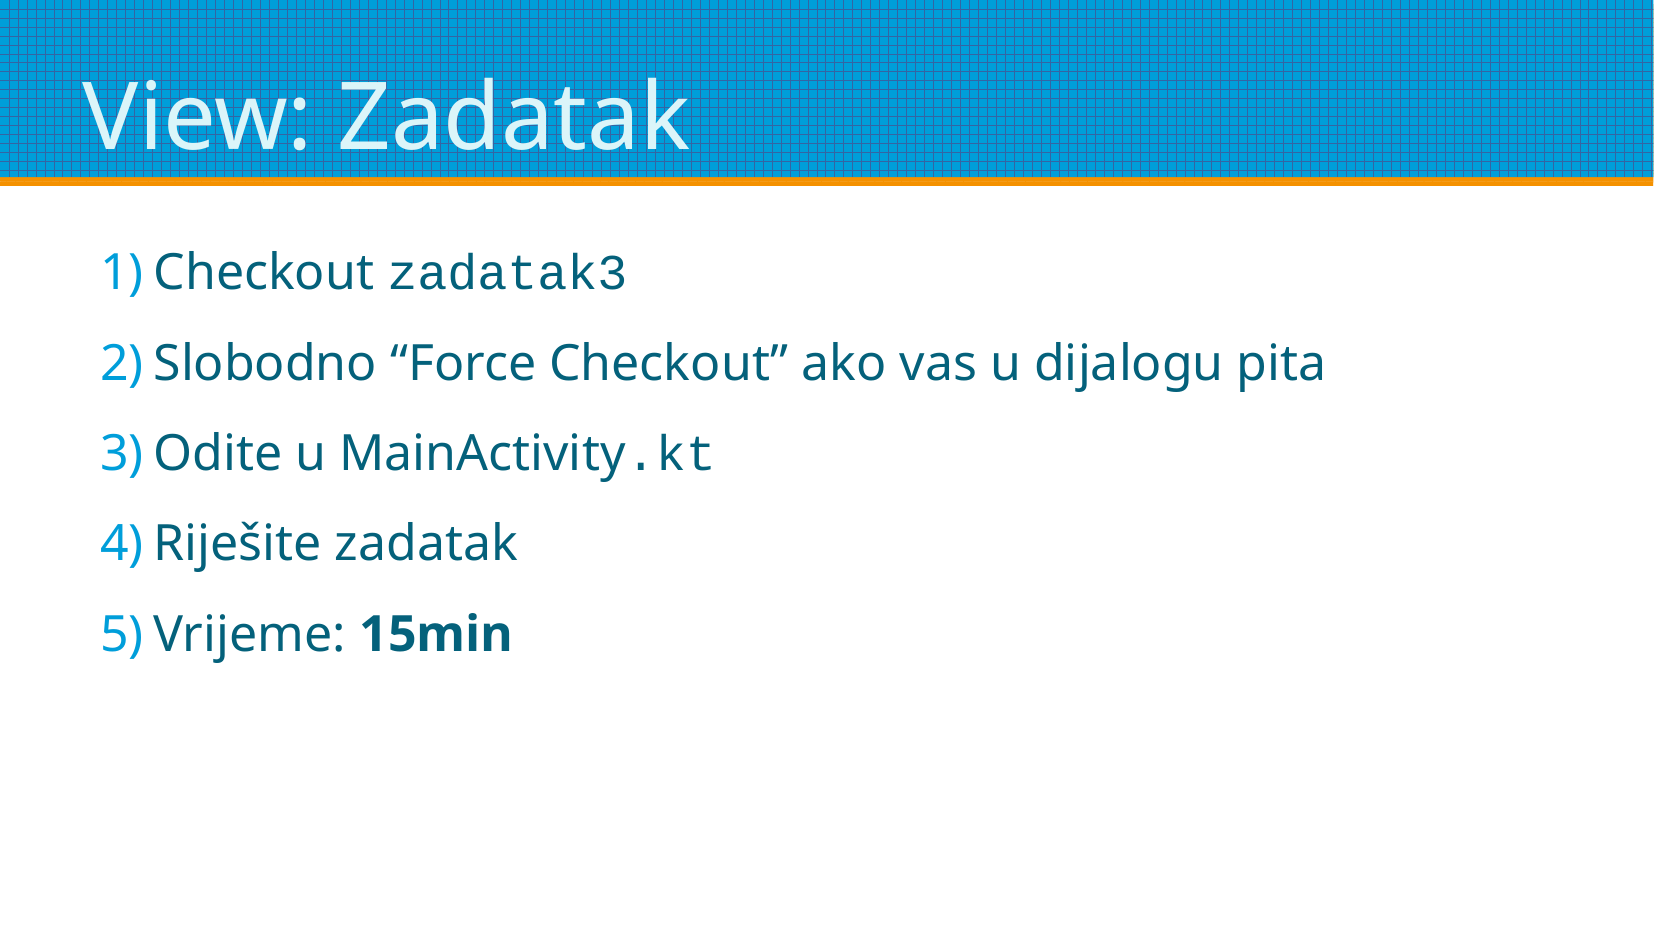

# View: Zadatak
Checkout zadatak3
Slobodno “Force Checkout” ako vas u dijalogu pita
Odite u MainActivity.kt
Riješite zadatak
Vrijeme: 15min